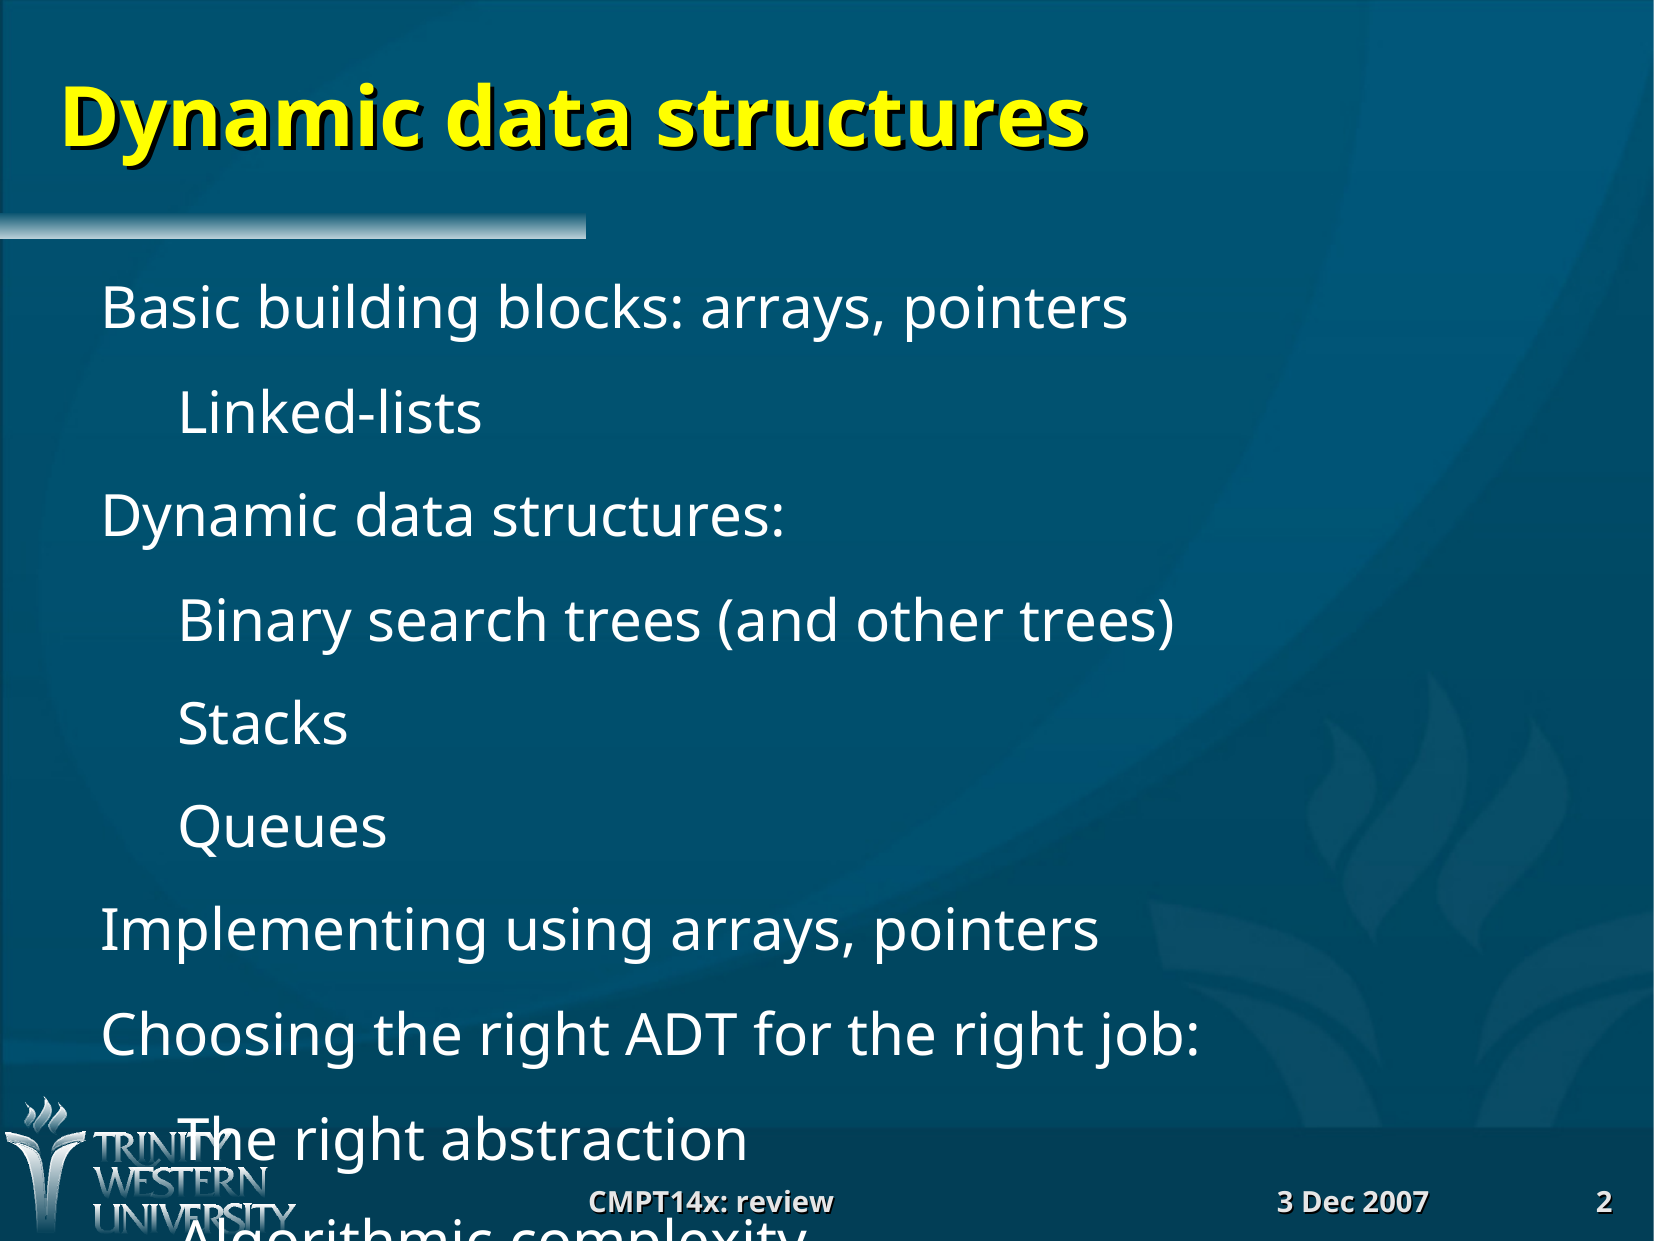

# Dynamic data structures
Basic building blocks: arrays, pointers
Linked-lists
Dynamic data structures:
Binary search trees (and other trees)
Stacks
Queues
Implementing using arrays, pointers
Choosing the right ADT for the right job:
The right abstraction
Algorithmic complexity
CMPT14x: review
3 Dec 2007
2